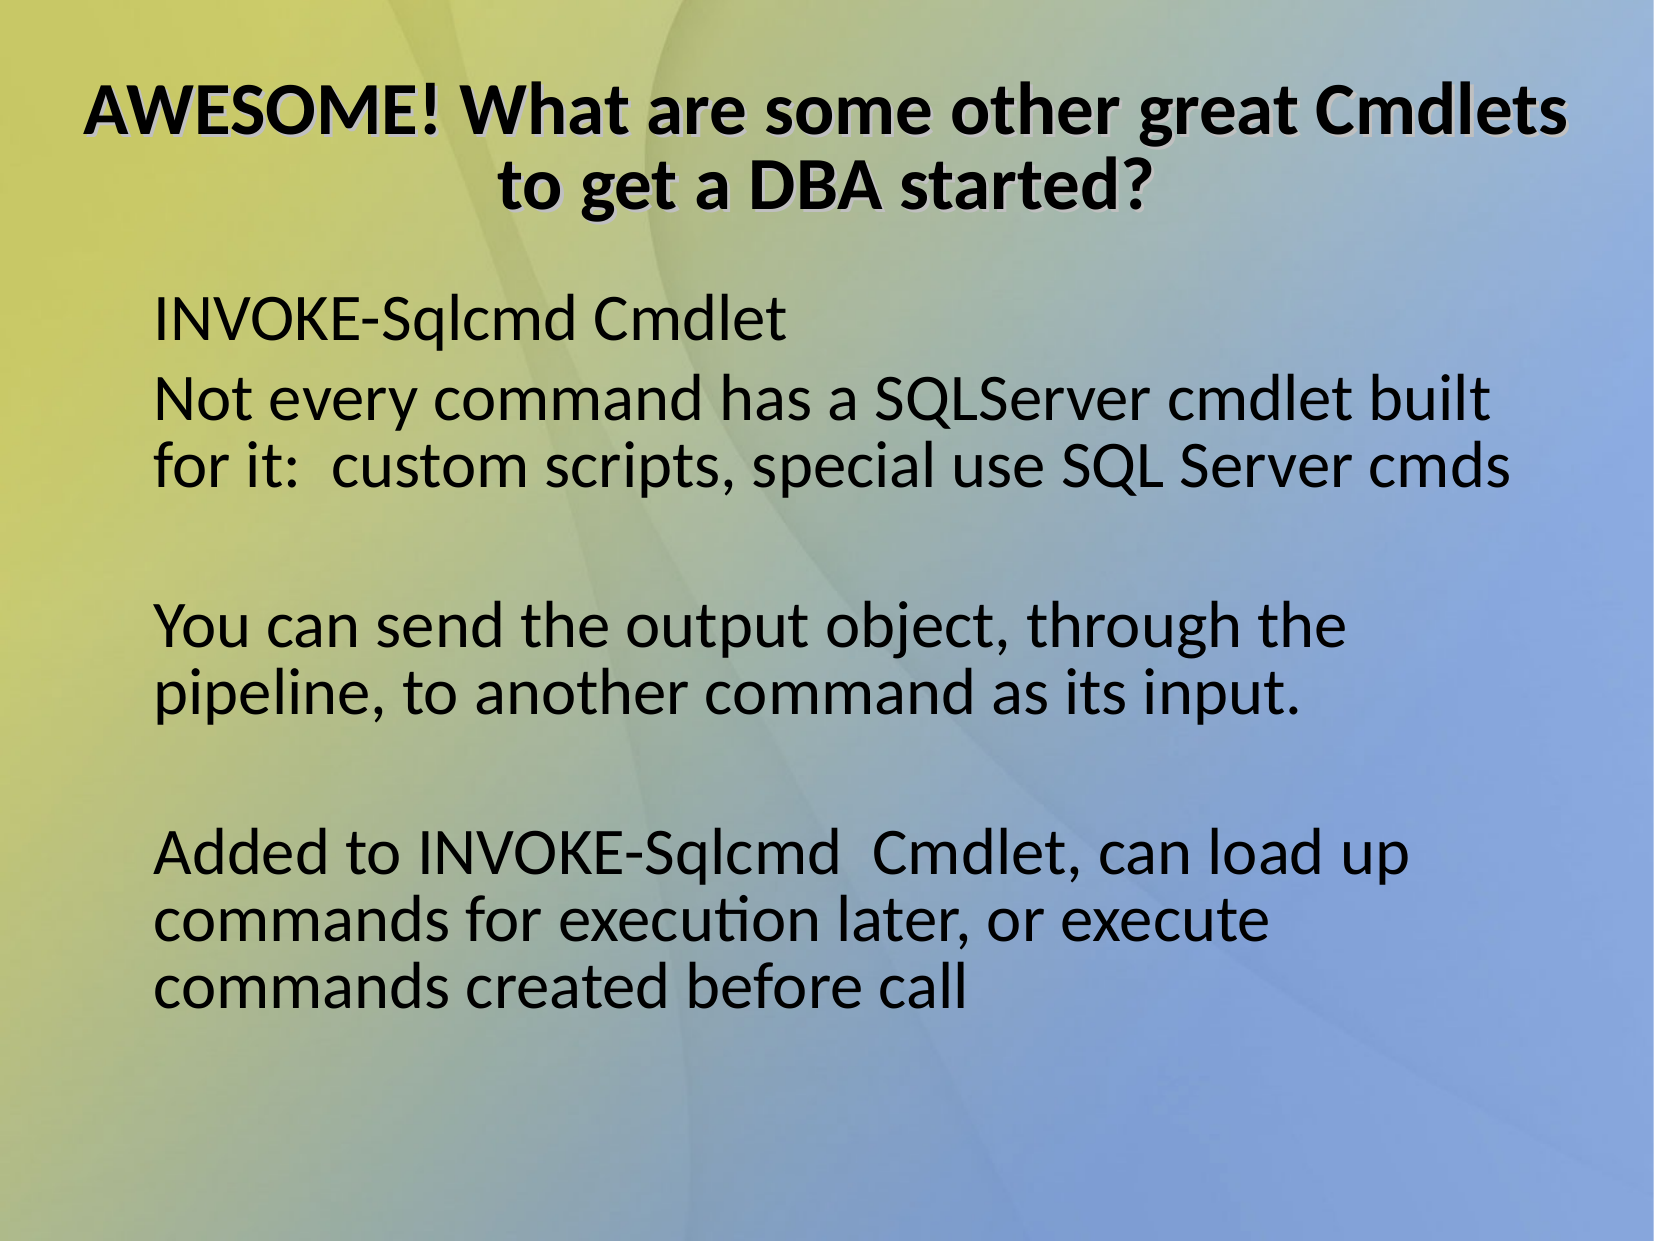

# AWESOME! What are some other great Cmdlets to get a DBA started?
INVOKE-Sqlcmd Cmdlet
Not every command has a SQLServer cmdlet built for it: custom scripts, special use SQL Server cmds
You can send the output object, through the pipeline, to another command as its input.
Added to INVOKE-Sqlcmd Cmdlet, can load up commands for execution later, or execute commands created before call